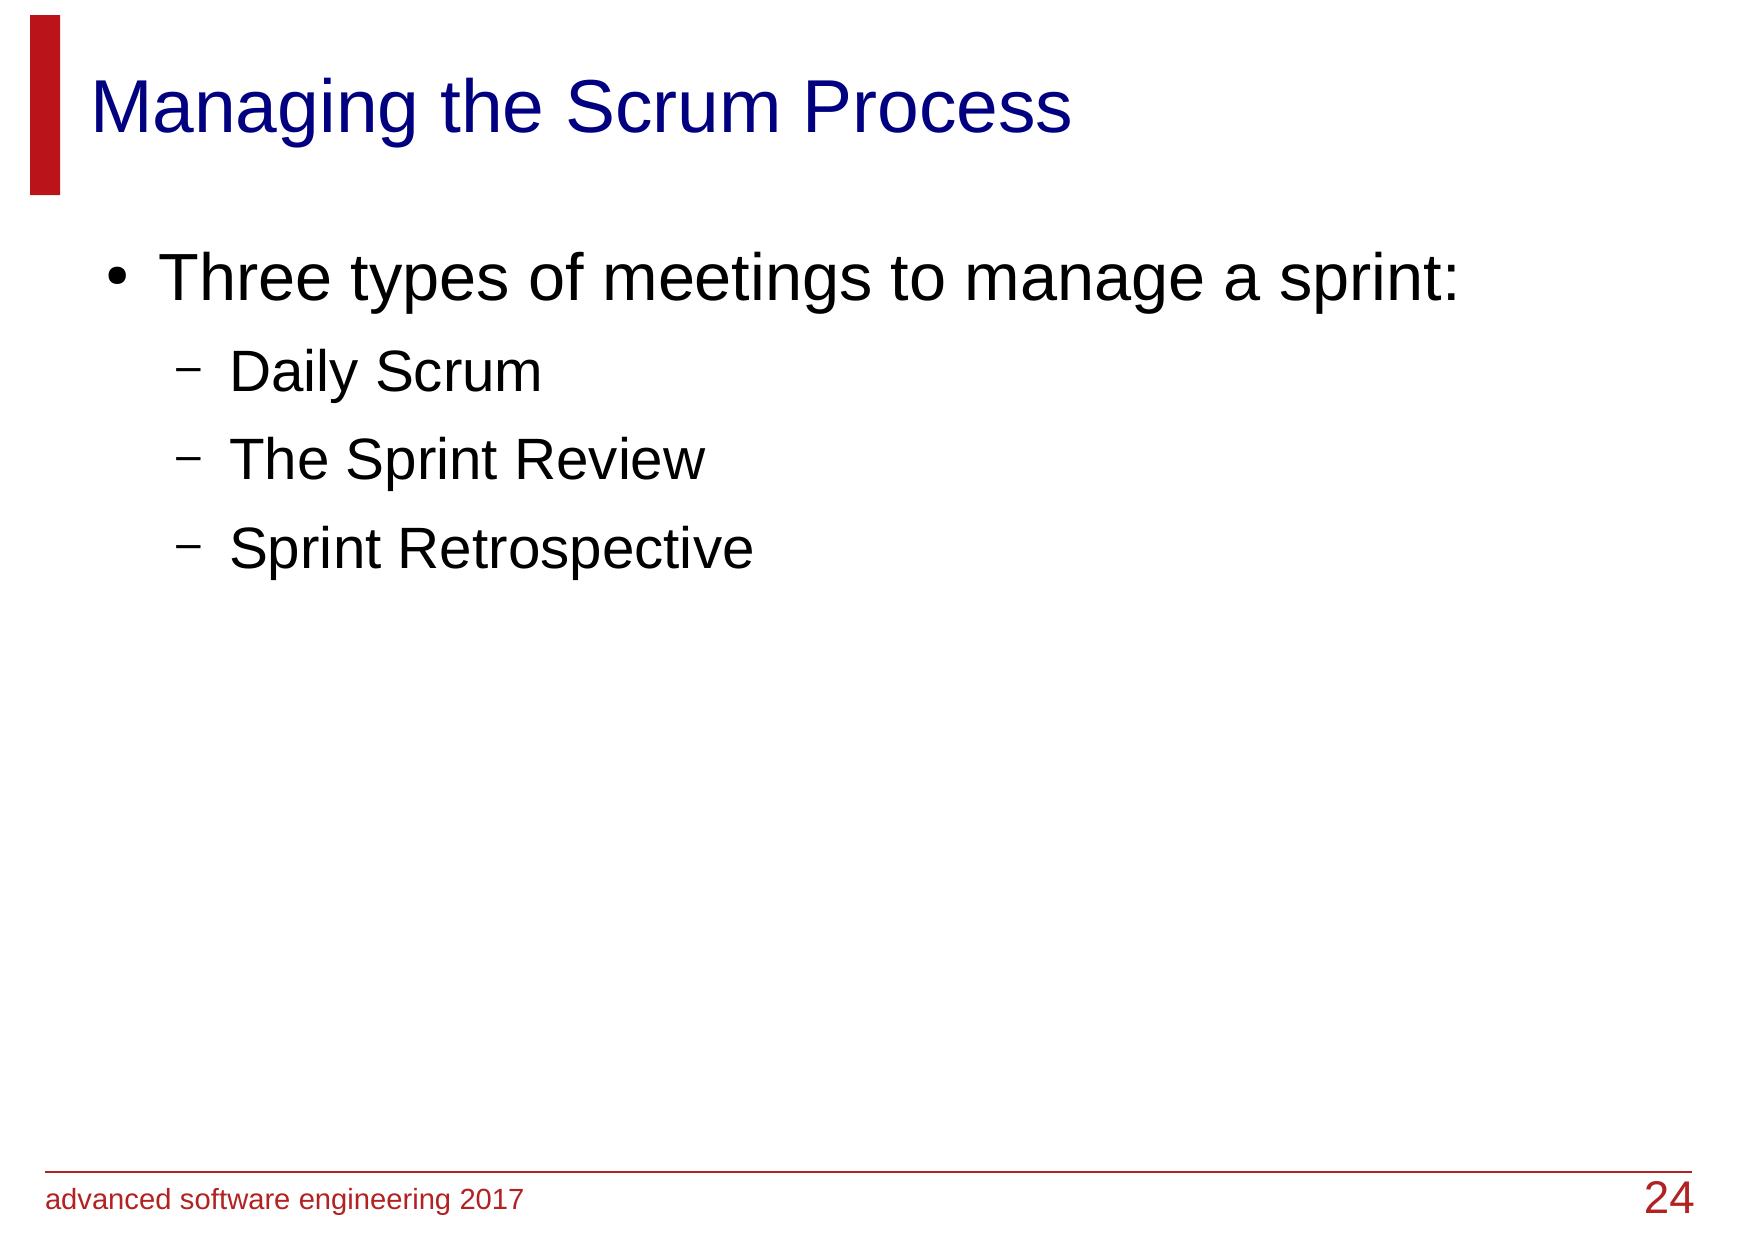

# Managing the Scrum Process
Three types of meetings to manage a sprint:
Daily Scrum
The Sprint Review
Sprint Retrospective
24
advanced software engineering 2017